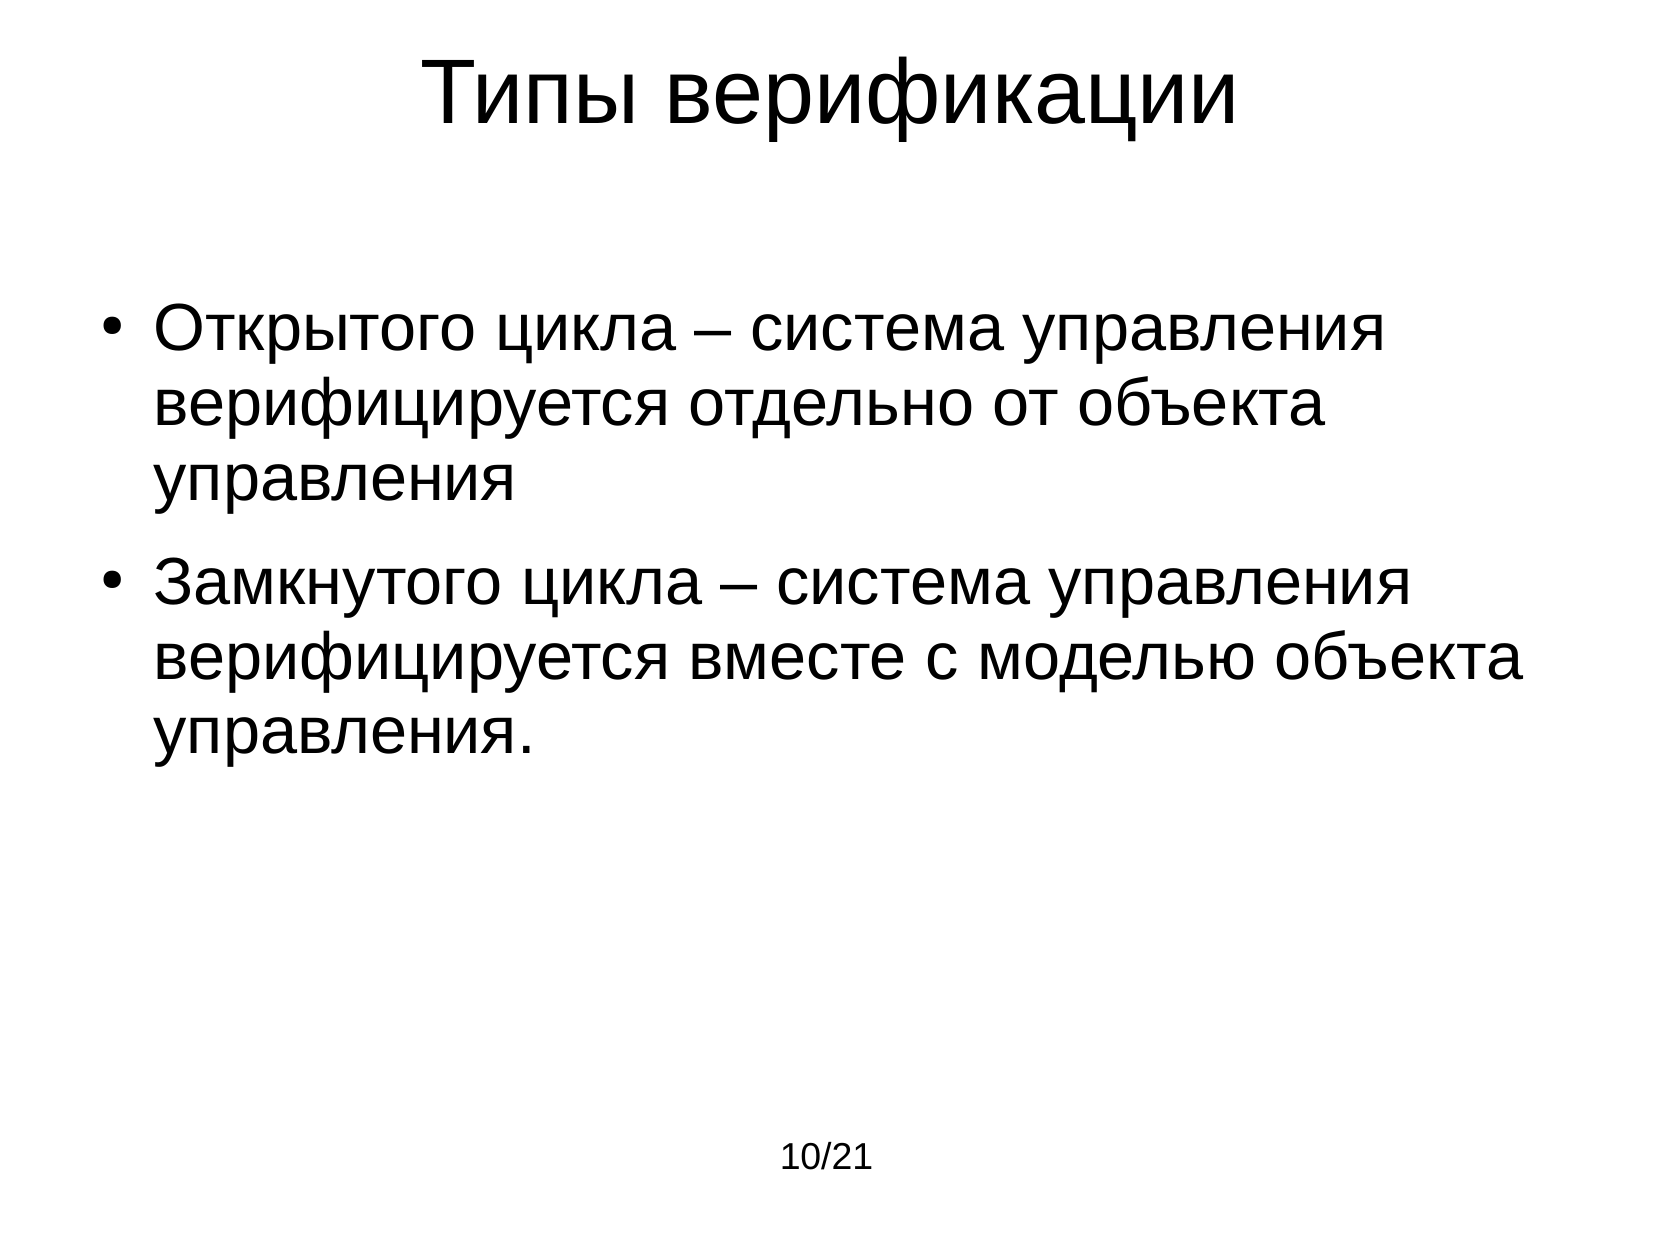

# Типы верификации
Открытого цикла – система управления верифицируется отдельно от объекта управления
Замкнутого цикла – система управления верифицируется вместе с моделью объекта управления.
10/21